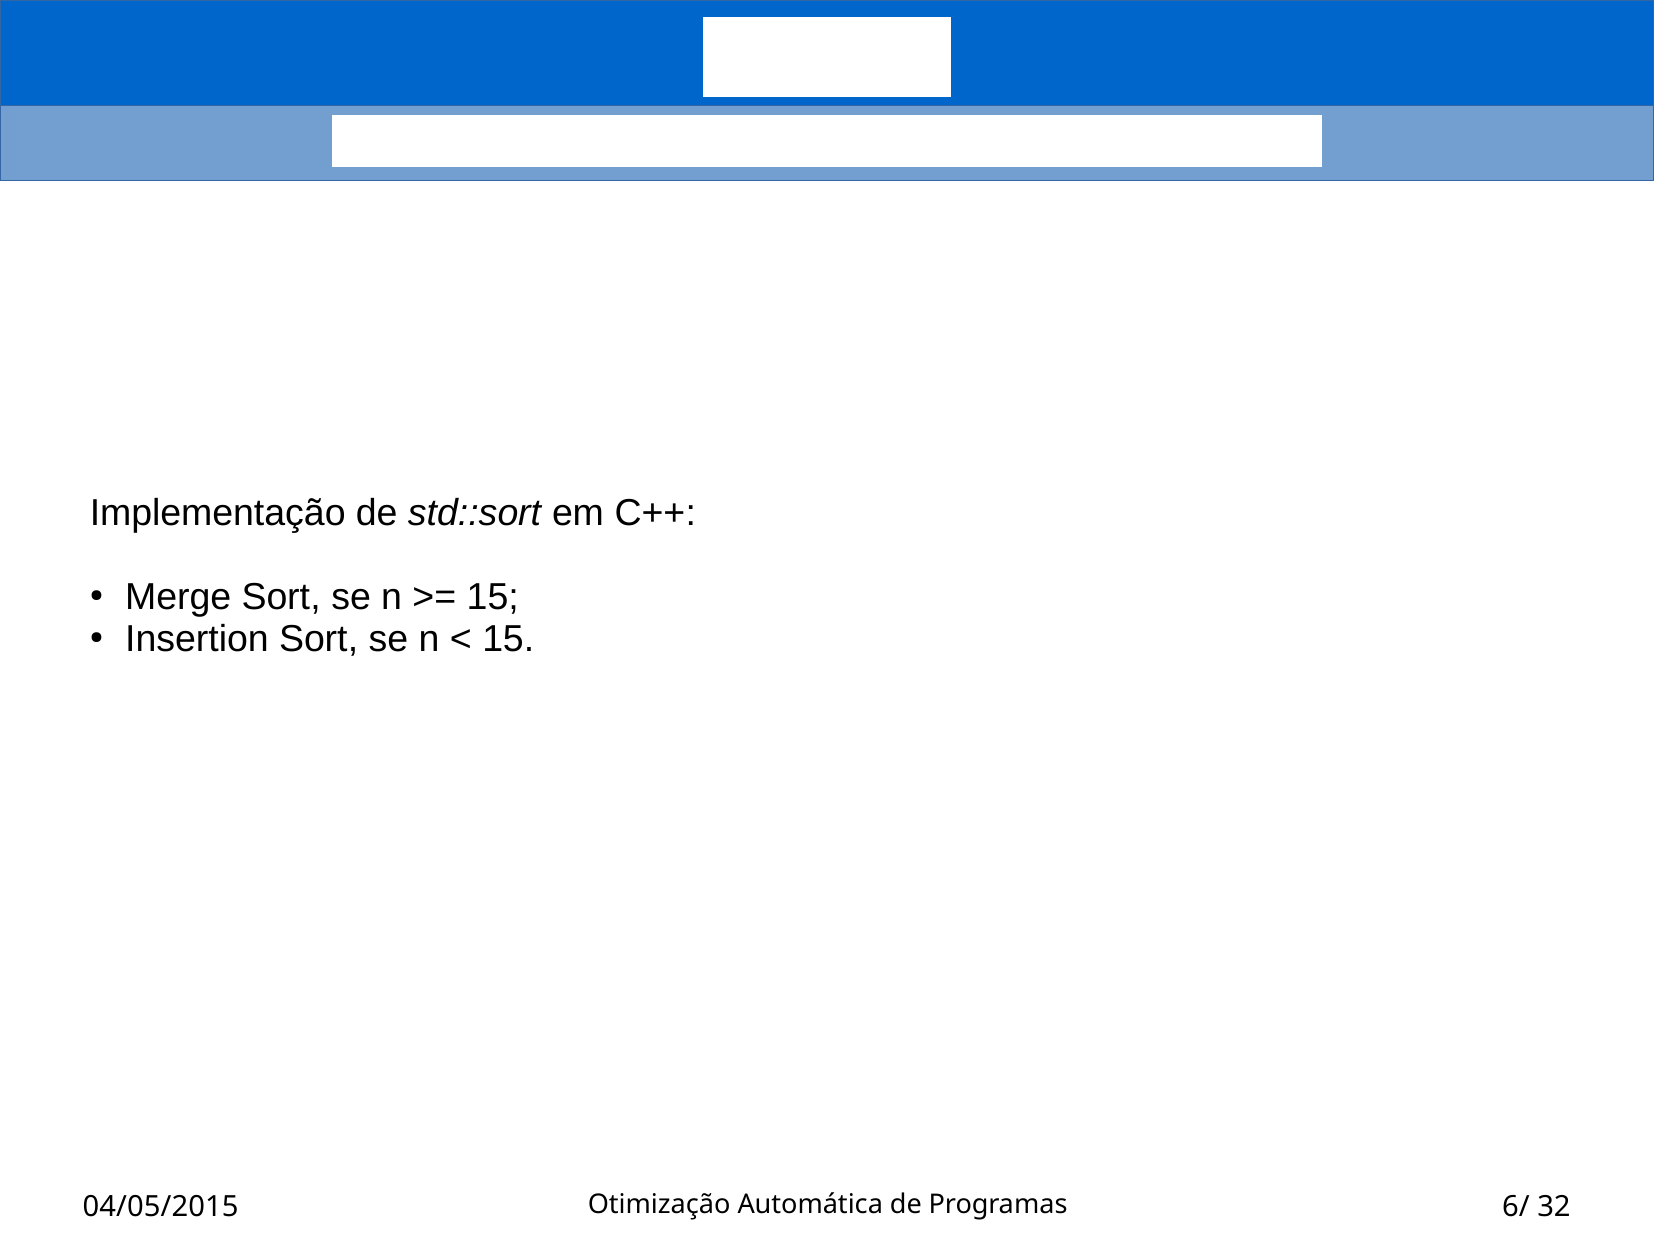

# Contexto
Exemplo: Merge sort vs. Insertion sort em std::sort (C++)
Implementação de std::sort em C++:
Merge Sort, se n >= 15;
Insertion Sort, se n < 15.
6